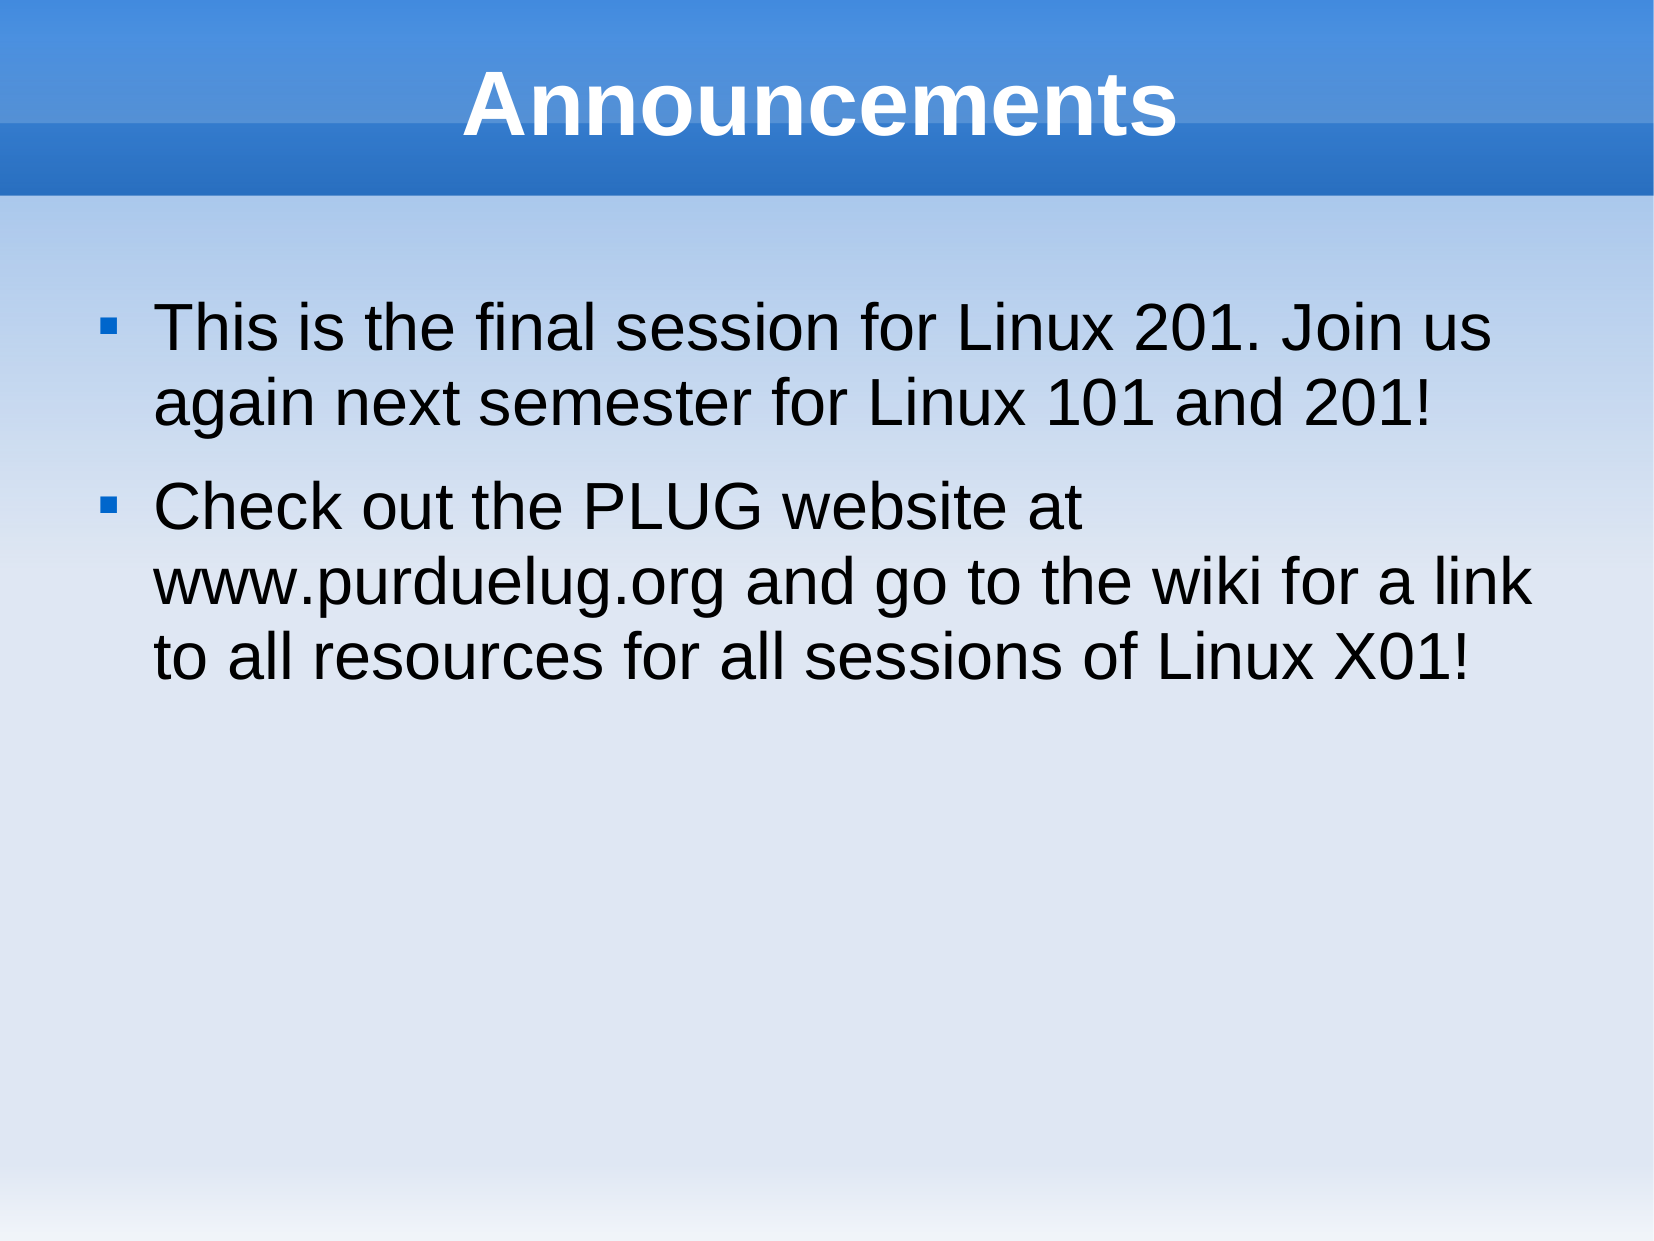

# Announcements
This is the final session for Linux 201. Join us again next semester for Linux 101 and 201!
Check out the PLUG website at www.purduelug.org and go to the wiki for a link to all resources for all sessions of Linux X01!